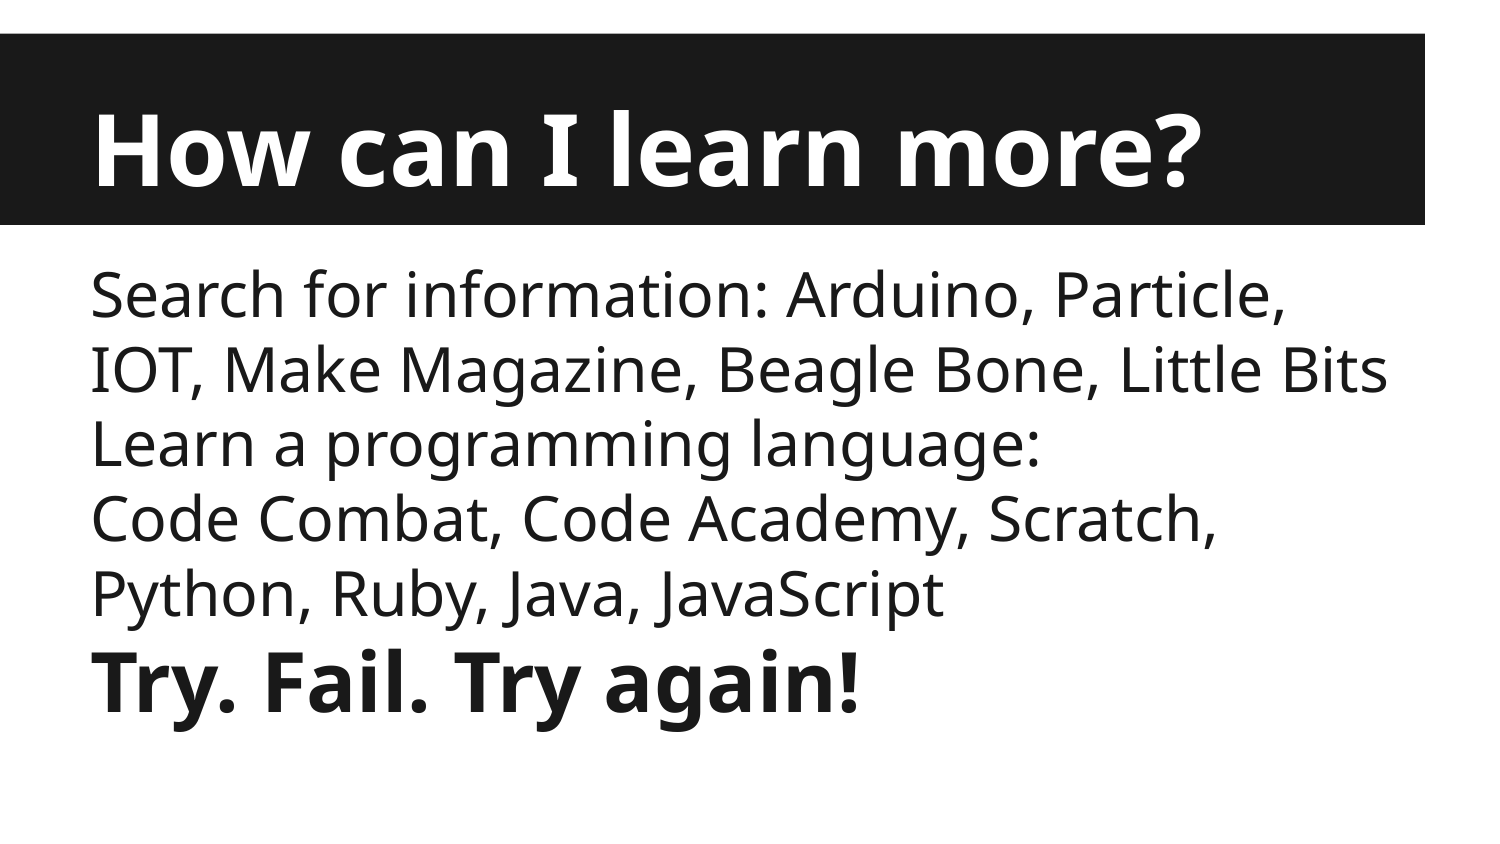

# How can I learn more?
Search for information: Arduino, Particle, IOT, Make Magazine, Beagle Bone, Little Bits
Learn a programming language:
Code Combat, Code Academy, Scratch, Python, Ruby, Java, JavaScript
Try. Fail. Try again!